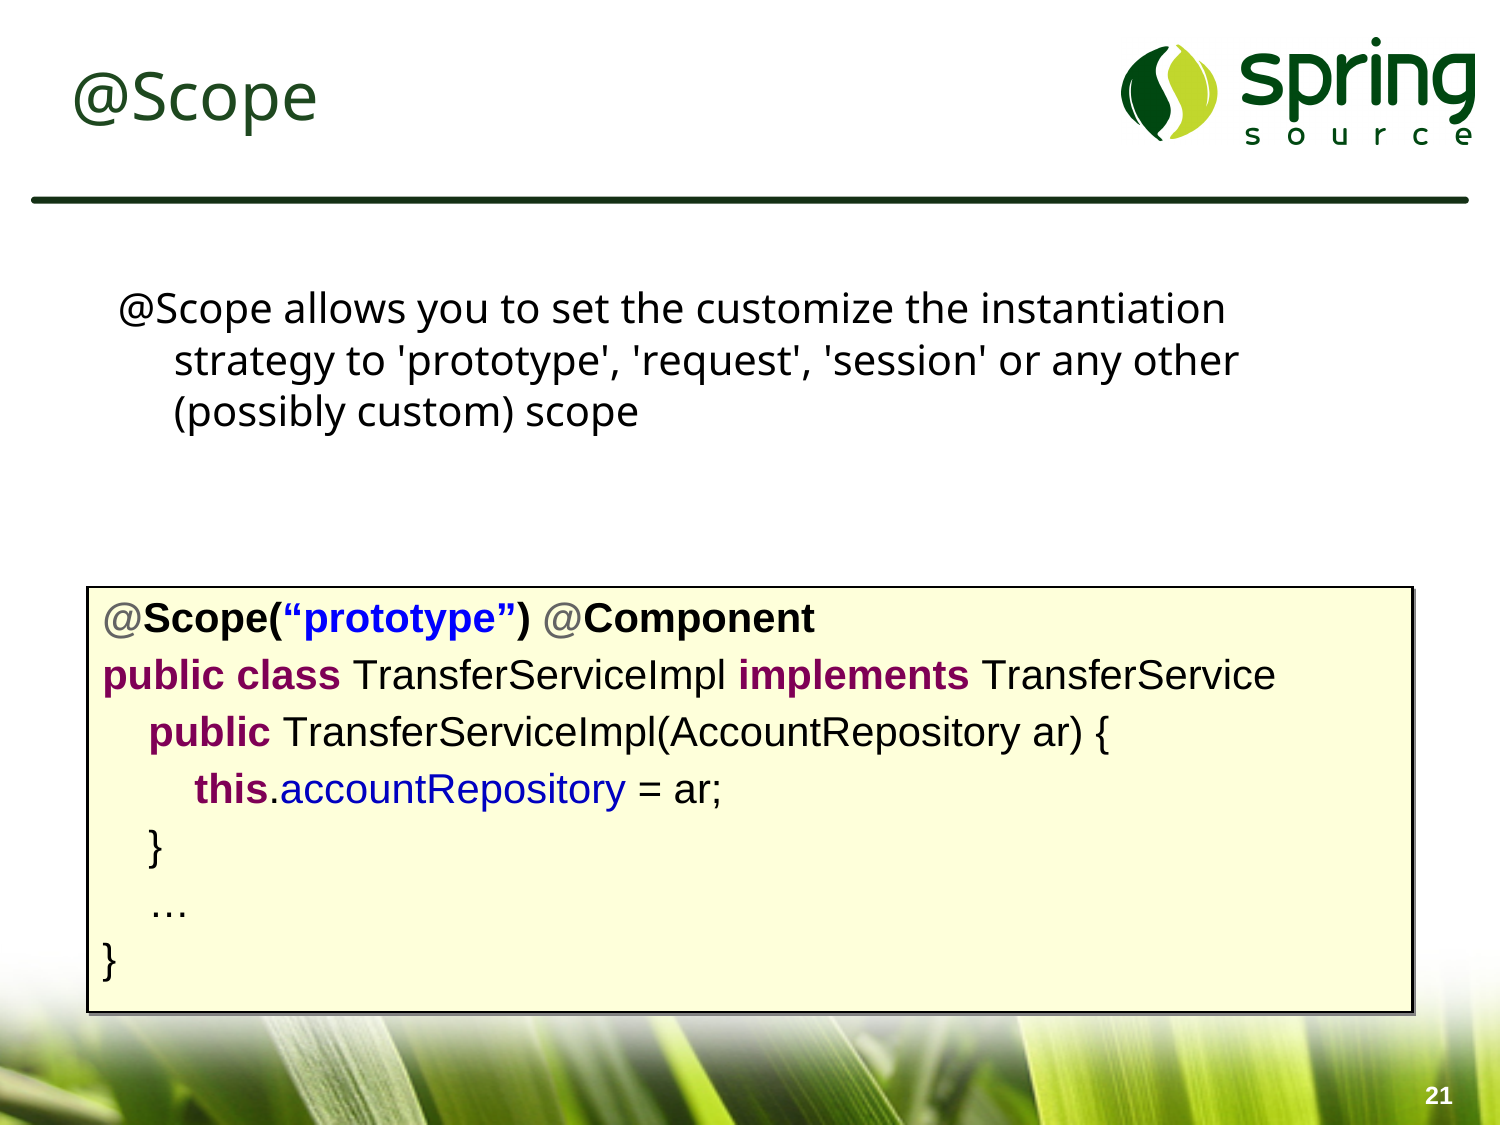

# @Scope
@Scope allows you to set the customize the instantiation strategy to 'prototype', 'request', 'session' or any other (possibly custom) scope
@Scope(“prototype”) @Component
public class TransferServiceImpl implements TransferService
 public TransferServiceImpl(AccountRepository ar) {
 this.accountRepository = ar;
 }
 …
}